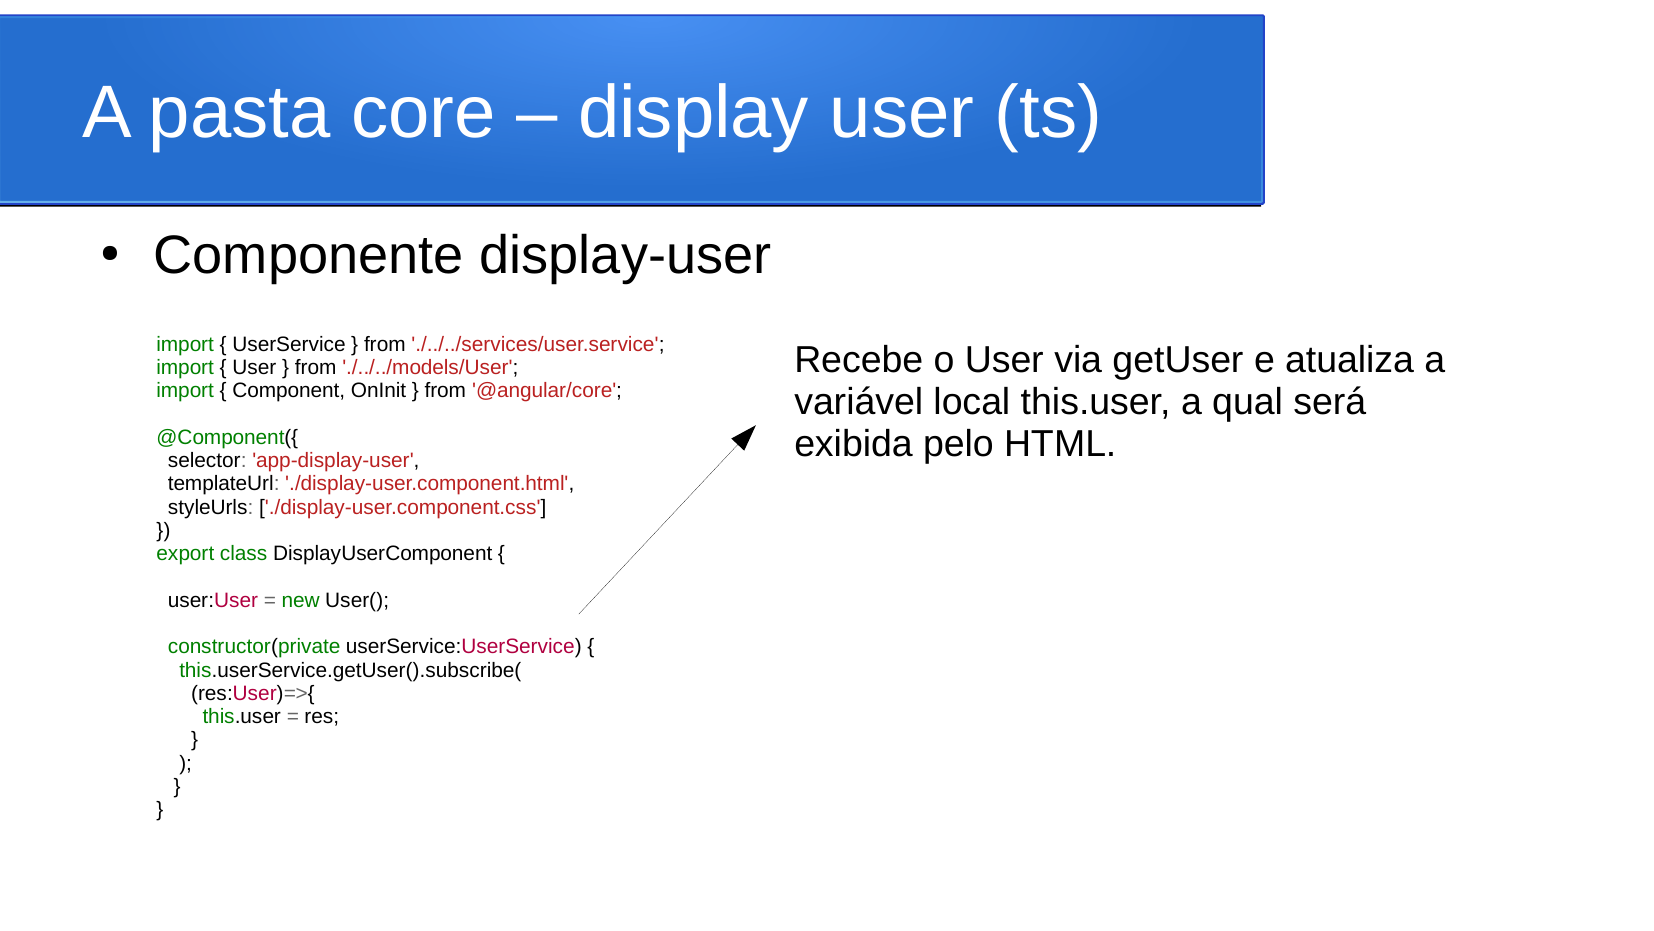

# A pasta core – display user (ts)
Componente display-user
import { UserService } from './../../services/user.service';
import { User } from './../../models/User';
import { Component, OnInit } from '@angular/core';
@Component({
 selector: 'app-display-user',
 templateUrl: './display-user.component.html',
 styleUrls: ['./display-user.component.css']
})
export class DisplayUserComponent {
 user:User = new User();
 constructor(private userService:UserService) {
 this.userService.getUser().subscribe(
 (res:User)=>{
 this.user = res;
 }
 );
 }
}
Recebe o User via getUser e atualiza a variável local this.user, a qual será exibida pelo HTML.